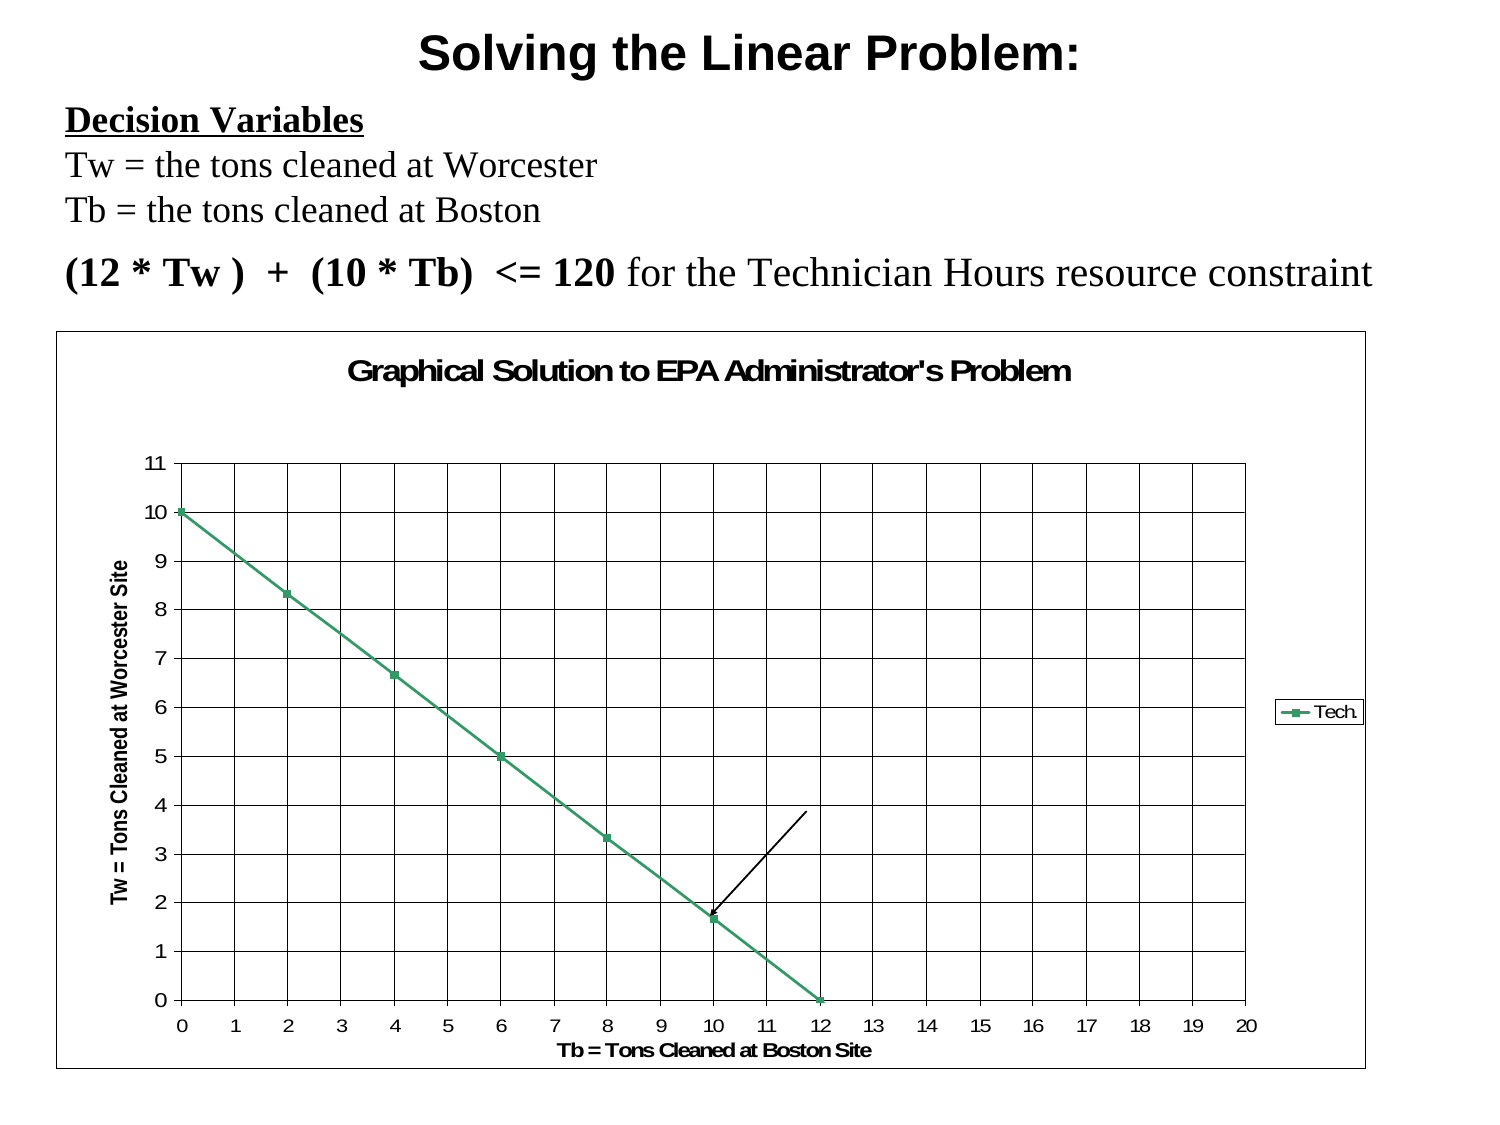

Solving the Linear Problem:
Decision Variables
Tw = the tons cleaned at Worcester
Tb = the tons cleaned at Boston
(12 * Tw ) + (10 * Tb) <= 120 for the Technician Hours resource constraint